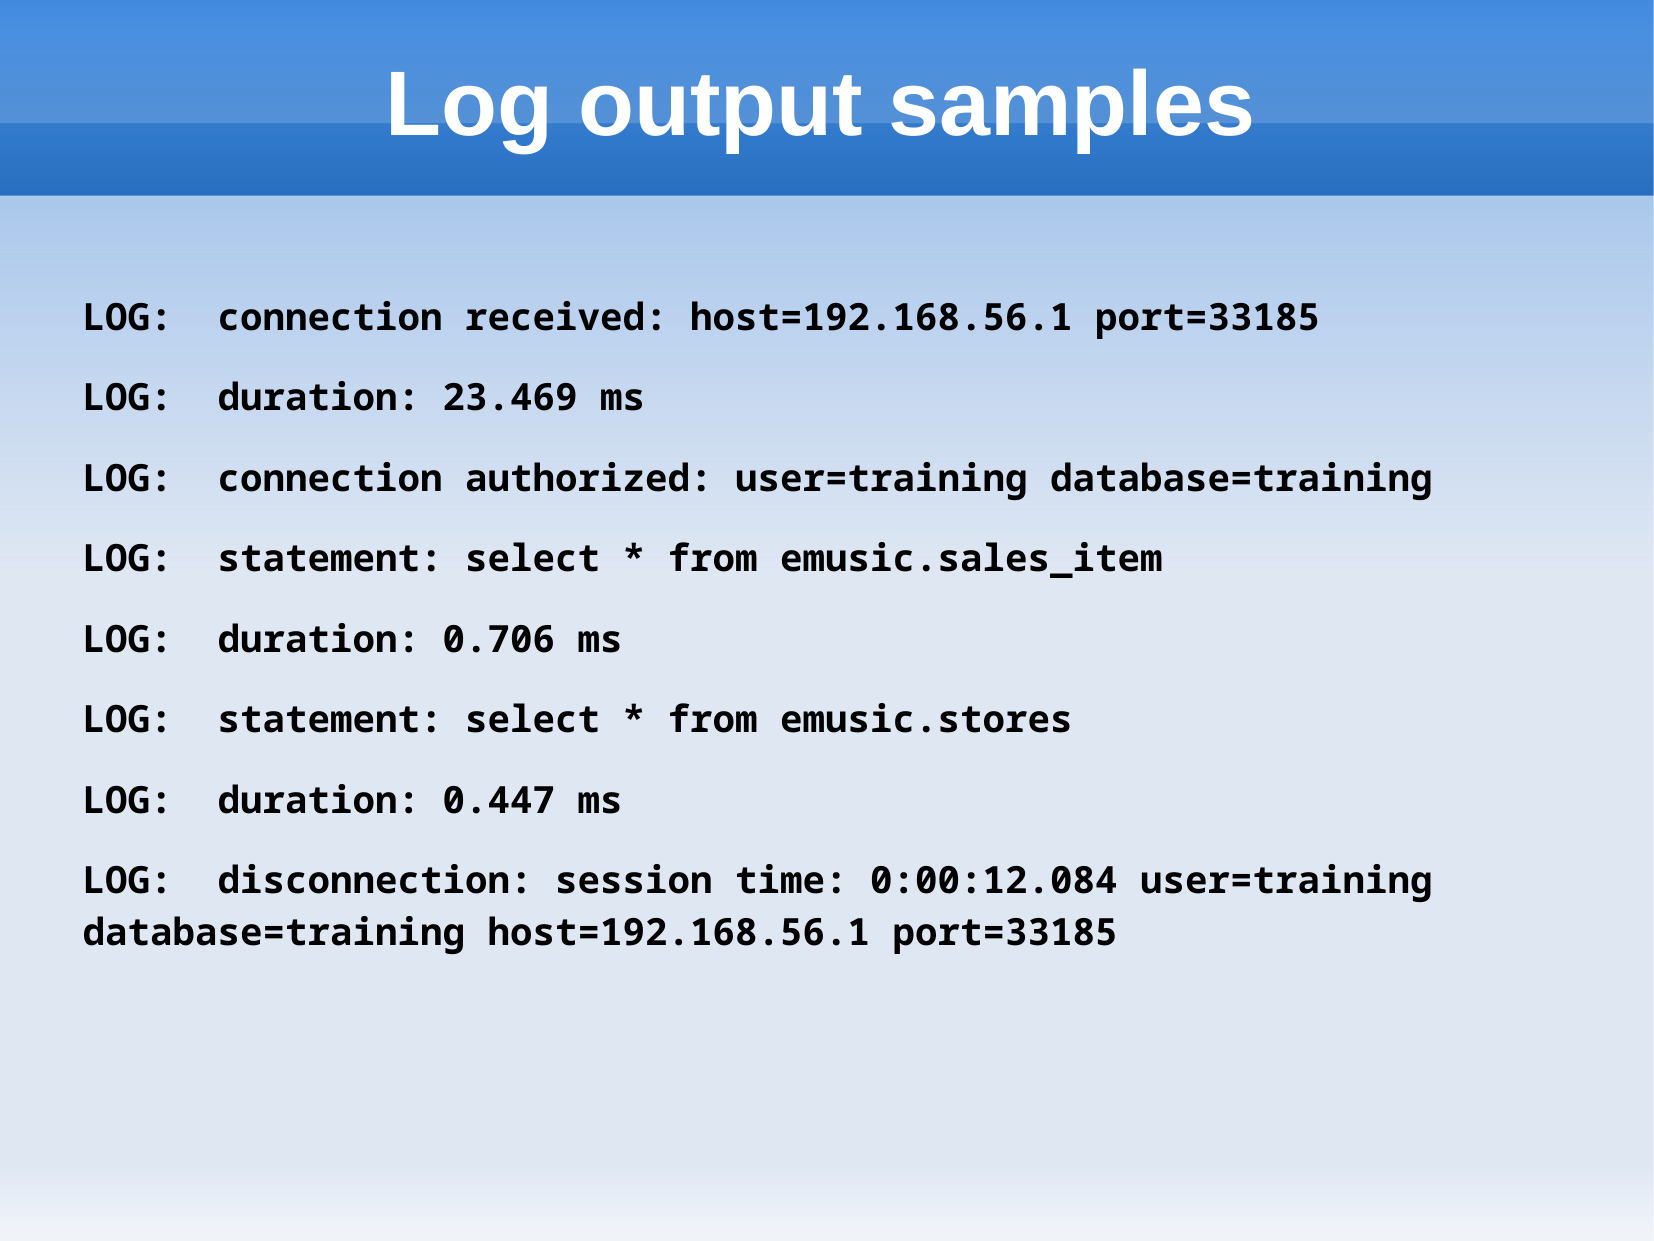

# Log output samples
LOG: connection received: host=192.168.56.1 port=33185
LOG: duration: 23.469 ms
LOG: connection authorized: user=training database=training
LOG: statement: select * from emusic.sales_item
LOG: duration: 0.706 ms
LOG: statement: select * from emusic.stores
LOG: duration: 0.447 ms
LOG: disconnection: session time: 0:00:12.084 user=training database=training host=192.168.56.1 port=33185